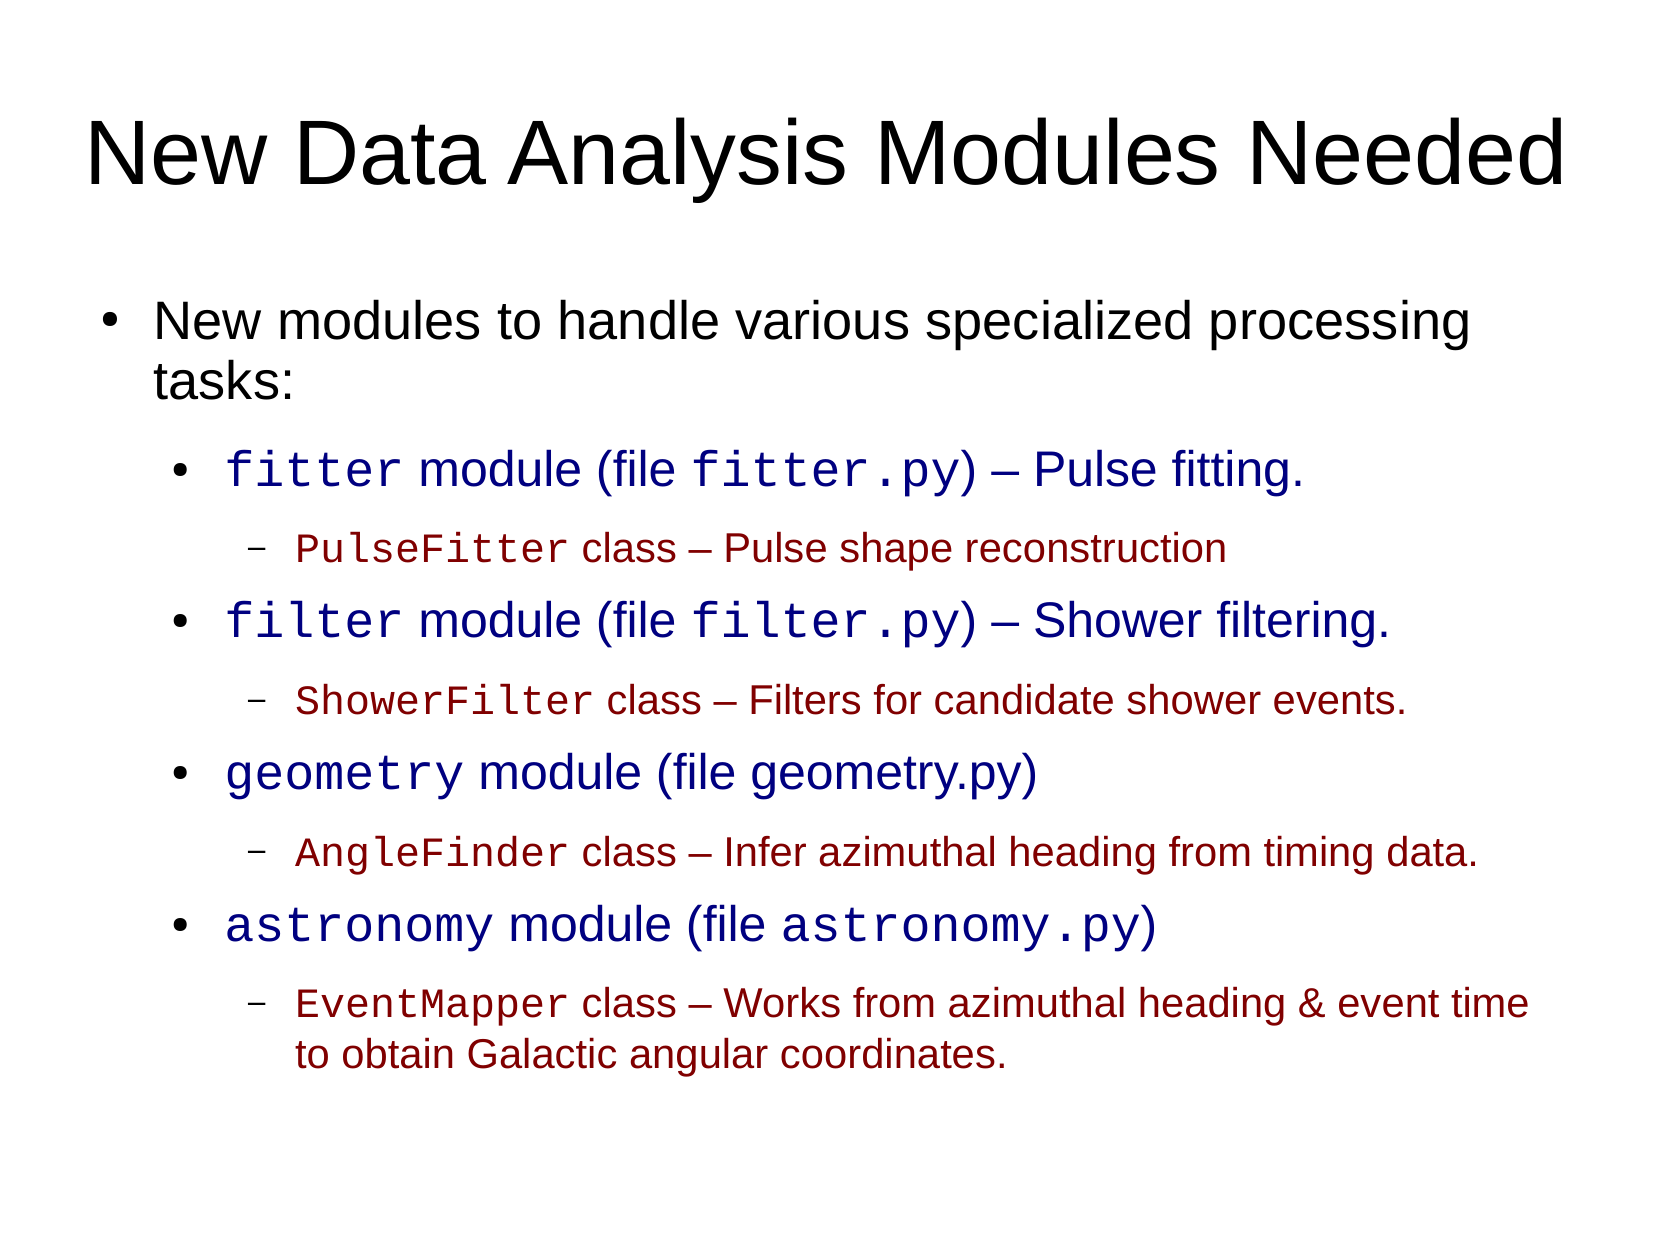

# New Data Analysis Modules Needed
New modules to handle various specialized processing tasks:
fitter module (file fitter.py) – Pulse fitting.
PulseFitter class – Pulse shape reconstruction
filter module (file filter.py) – Shower filtering.
ShowerFilter class – Filters for candidate shower events.
geometry module (file geometry.py)
AngleFinder class – Infer azimuthal heading from timing data.
astronomy module (file astronomy.py)
EventMapper class – Works from azimuthal heading & event time to obtain Galactic angular coordinates.